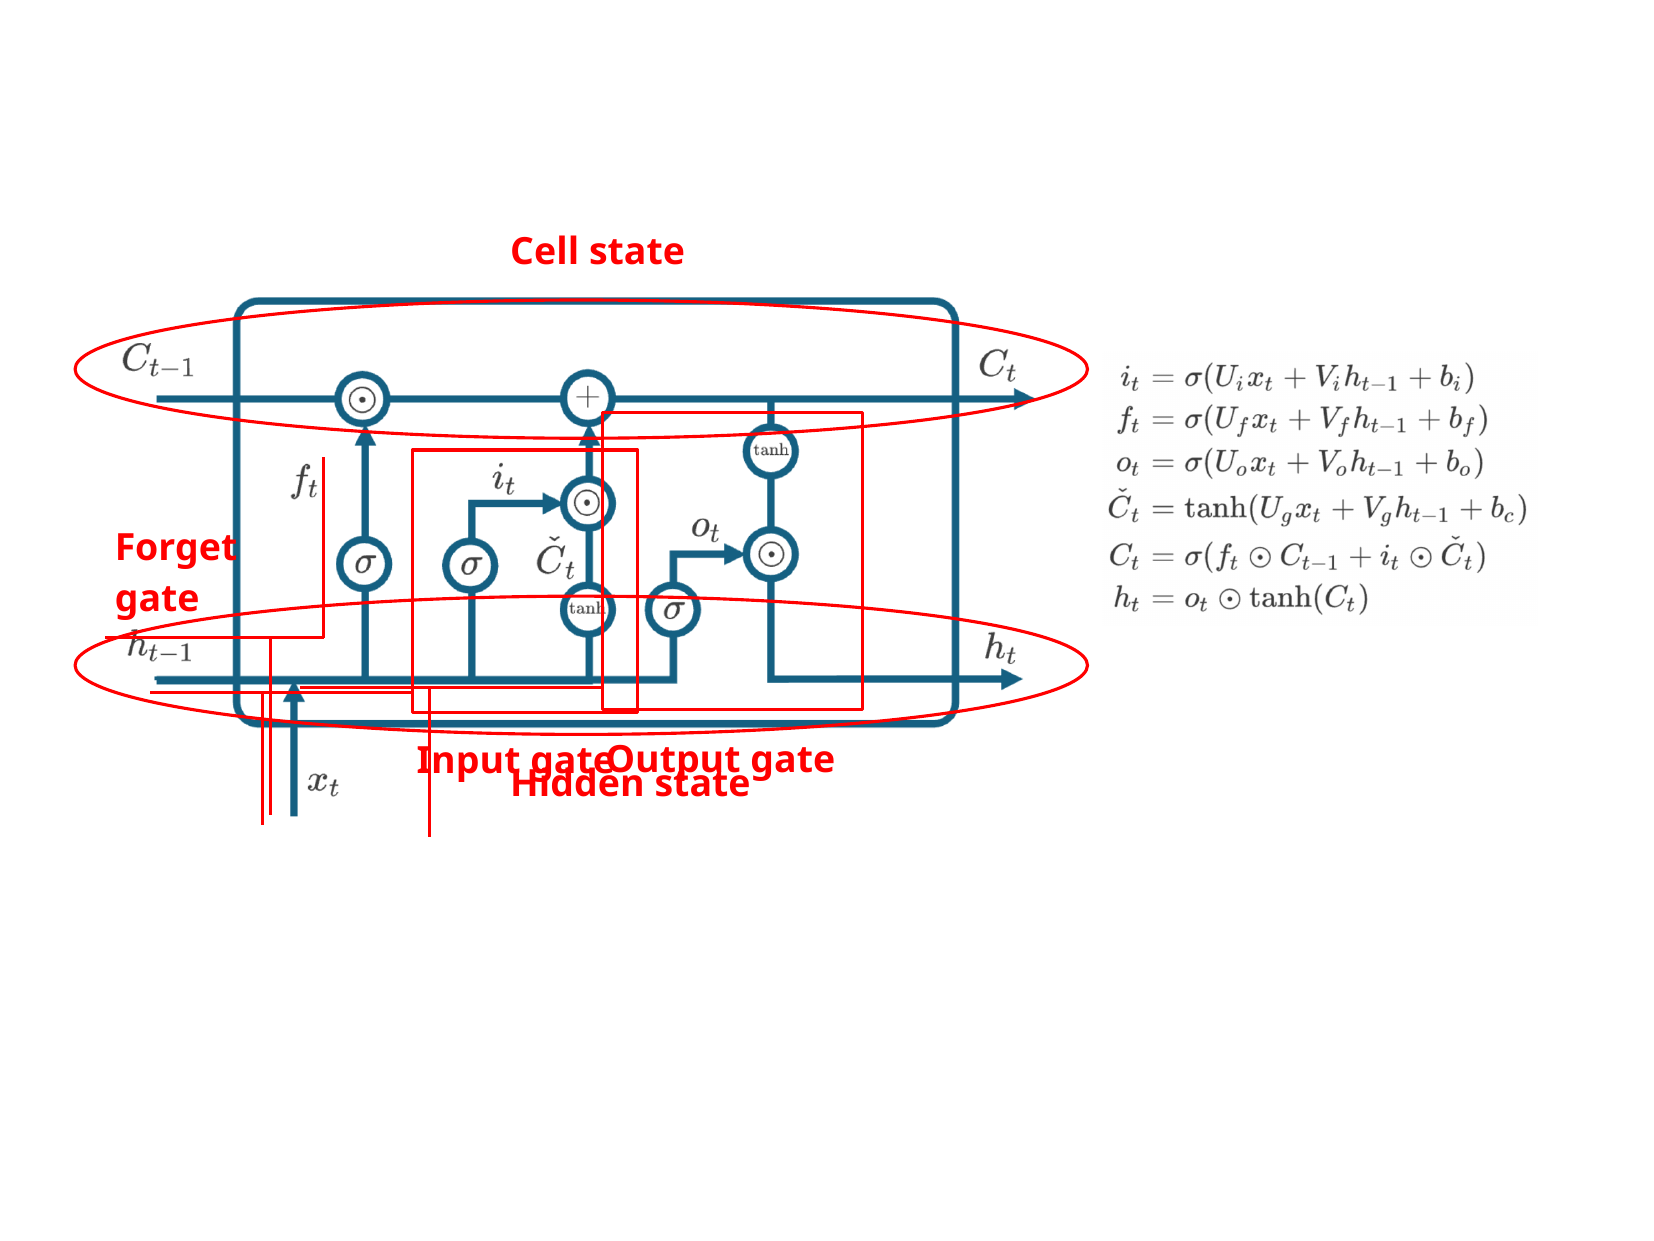

Cell state
Output gate
Input gate
Forget gate
Hidden state